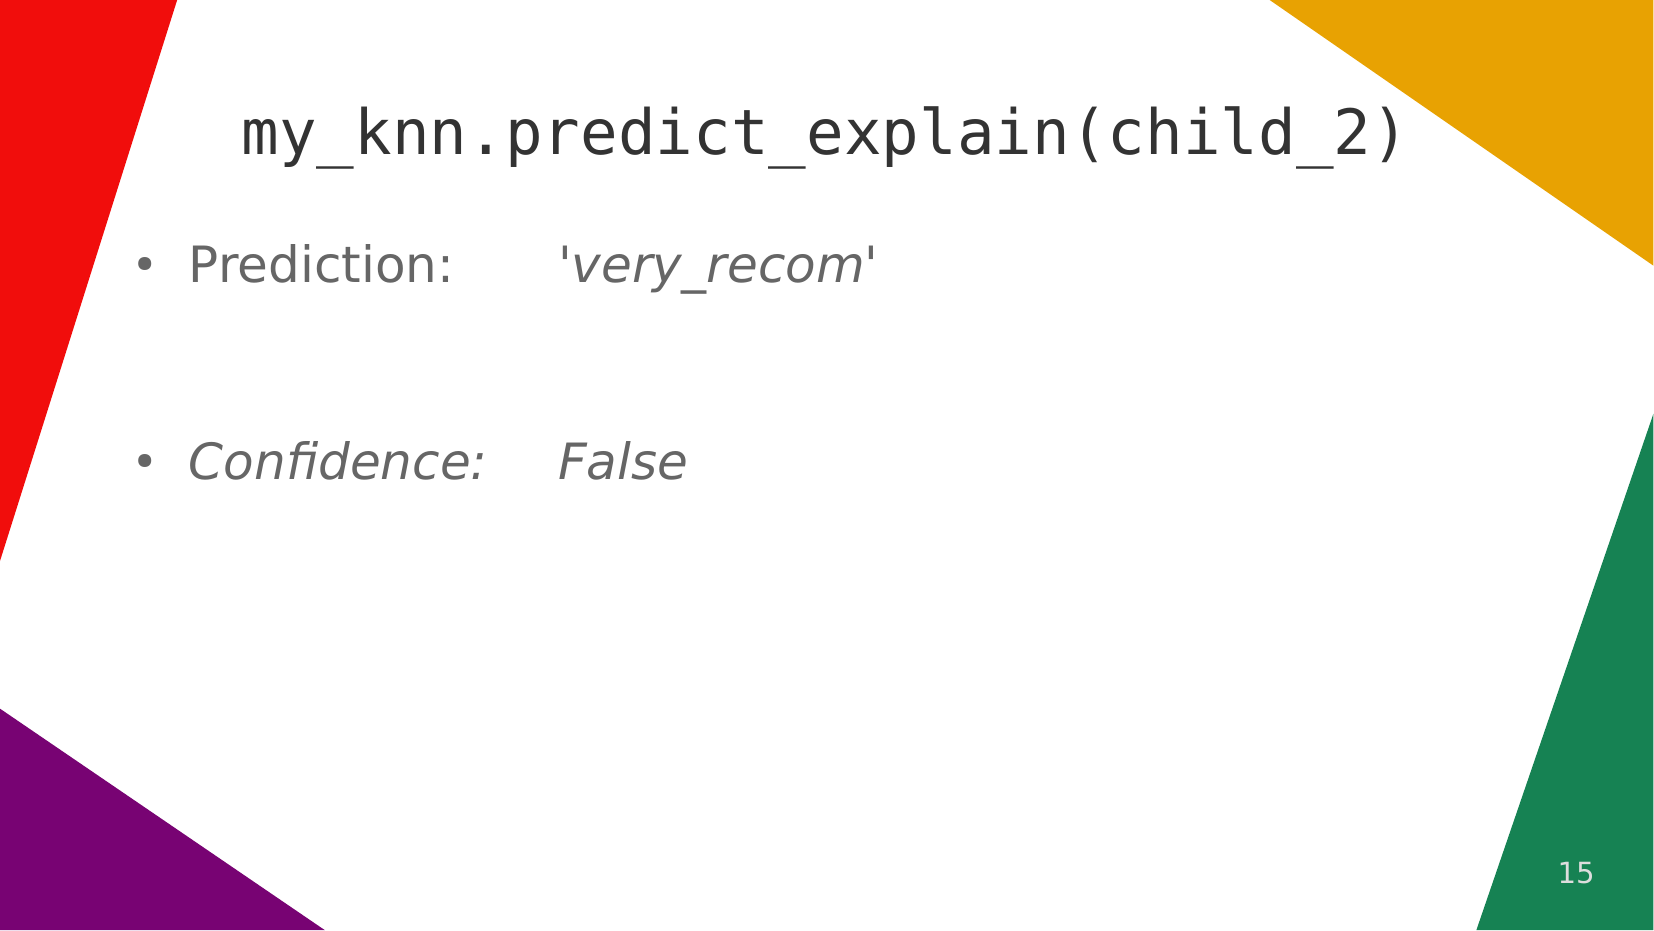

# my_knn.predict_explain(child_2)
Prediction: 		'very_recom'
Confidence: 	False
15